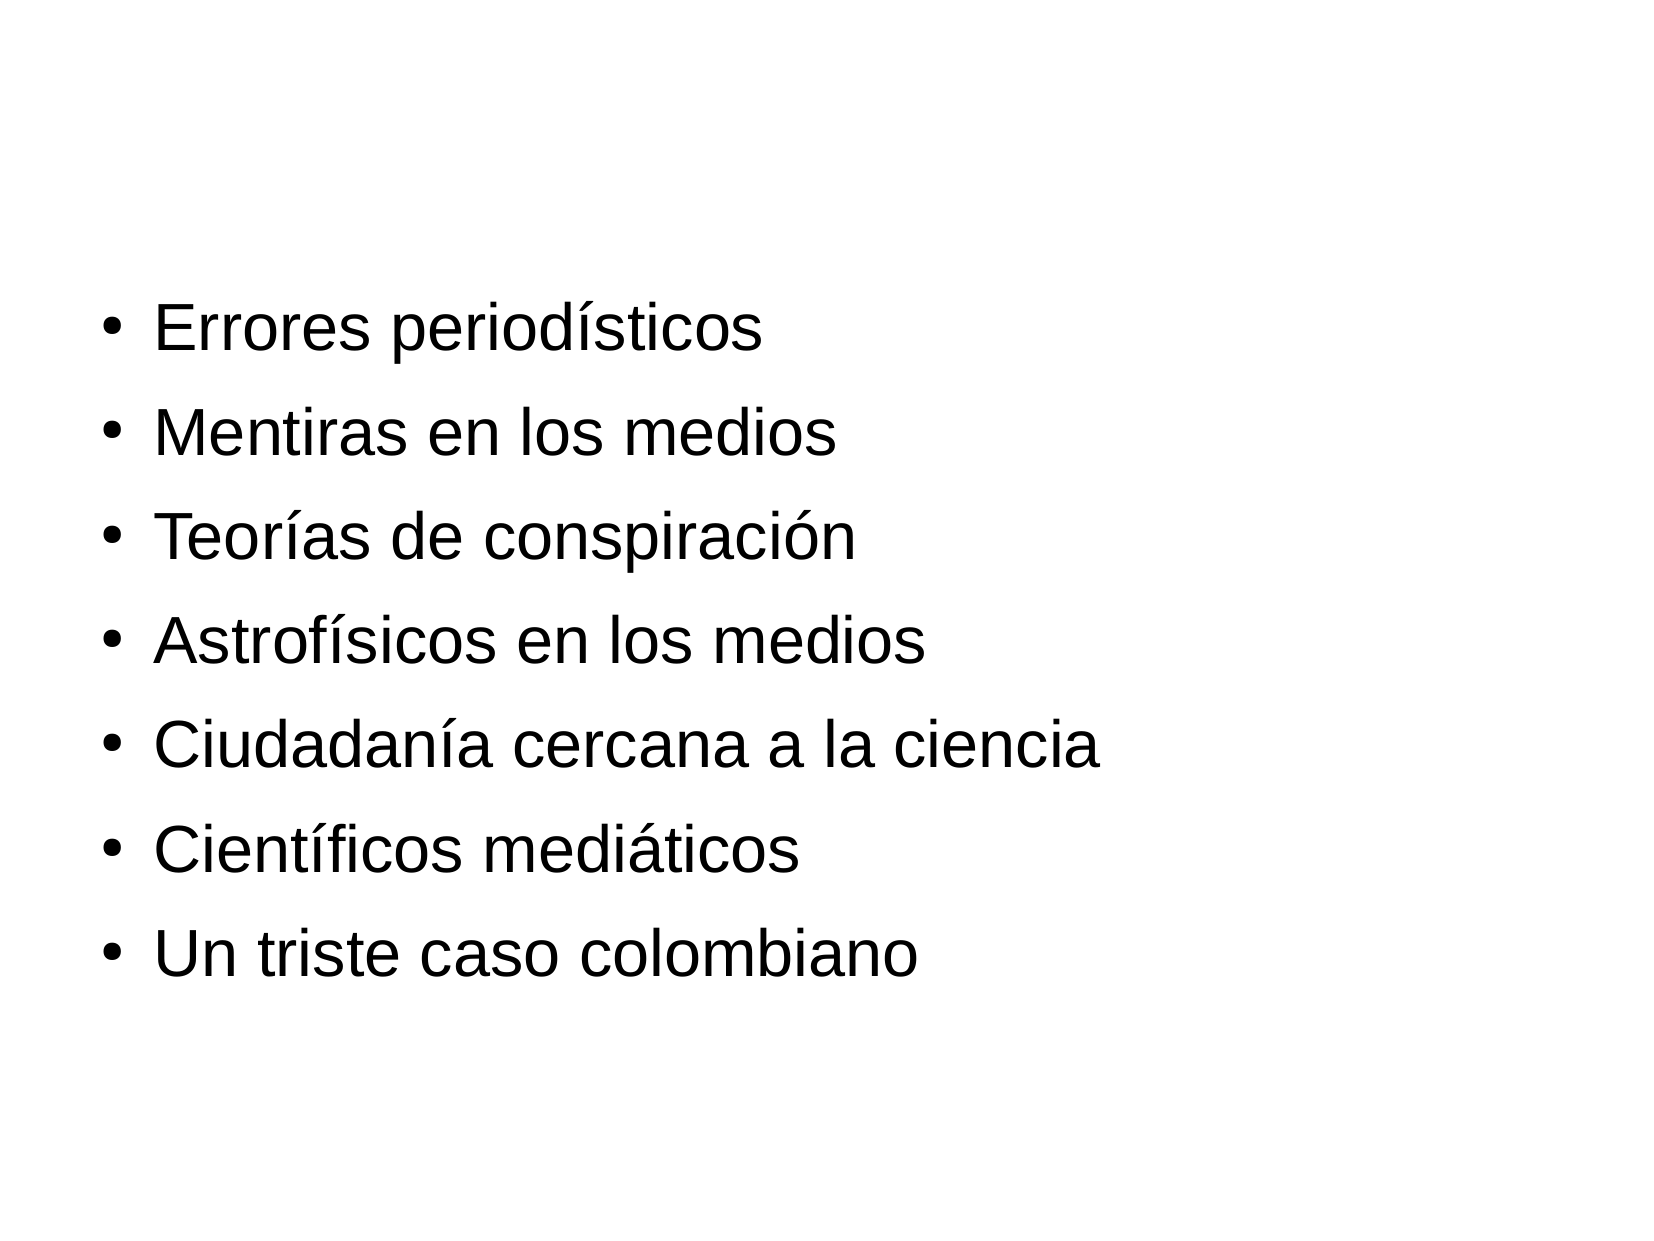

#
Errores periodísticos
Mentiras en los medios
Teorías de conspiración
Astrofísicos en los medios
Ciudadanía cercana a la ciencia
Científicos mediáticos
Un triste caso colombiano